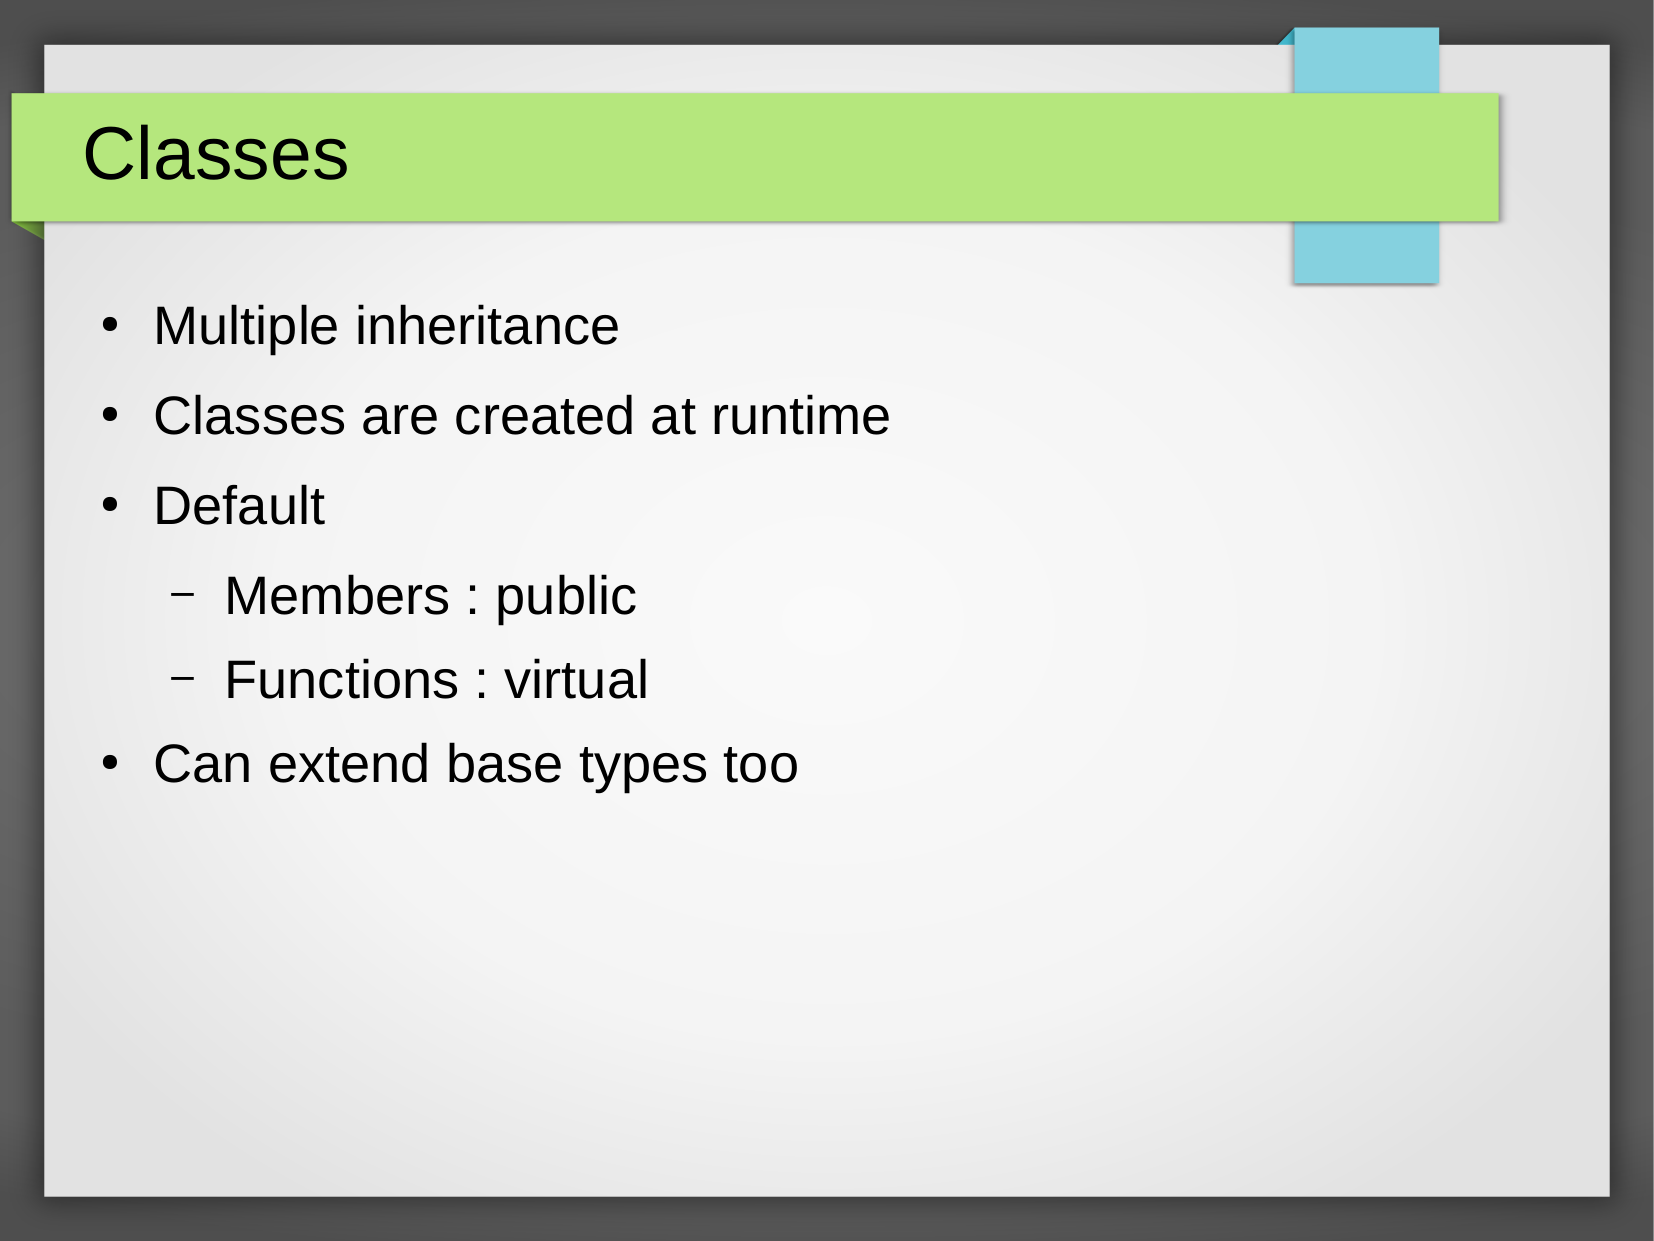

# Classes
Multiple inheritance
Classes are created at runtime
Default
Members : public
Functions : virtual
Can extend base types too